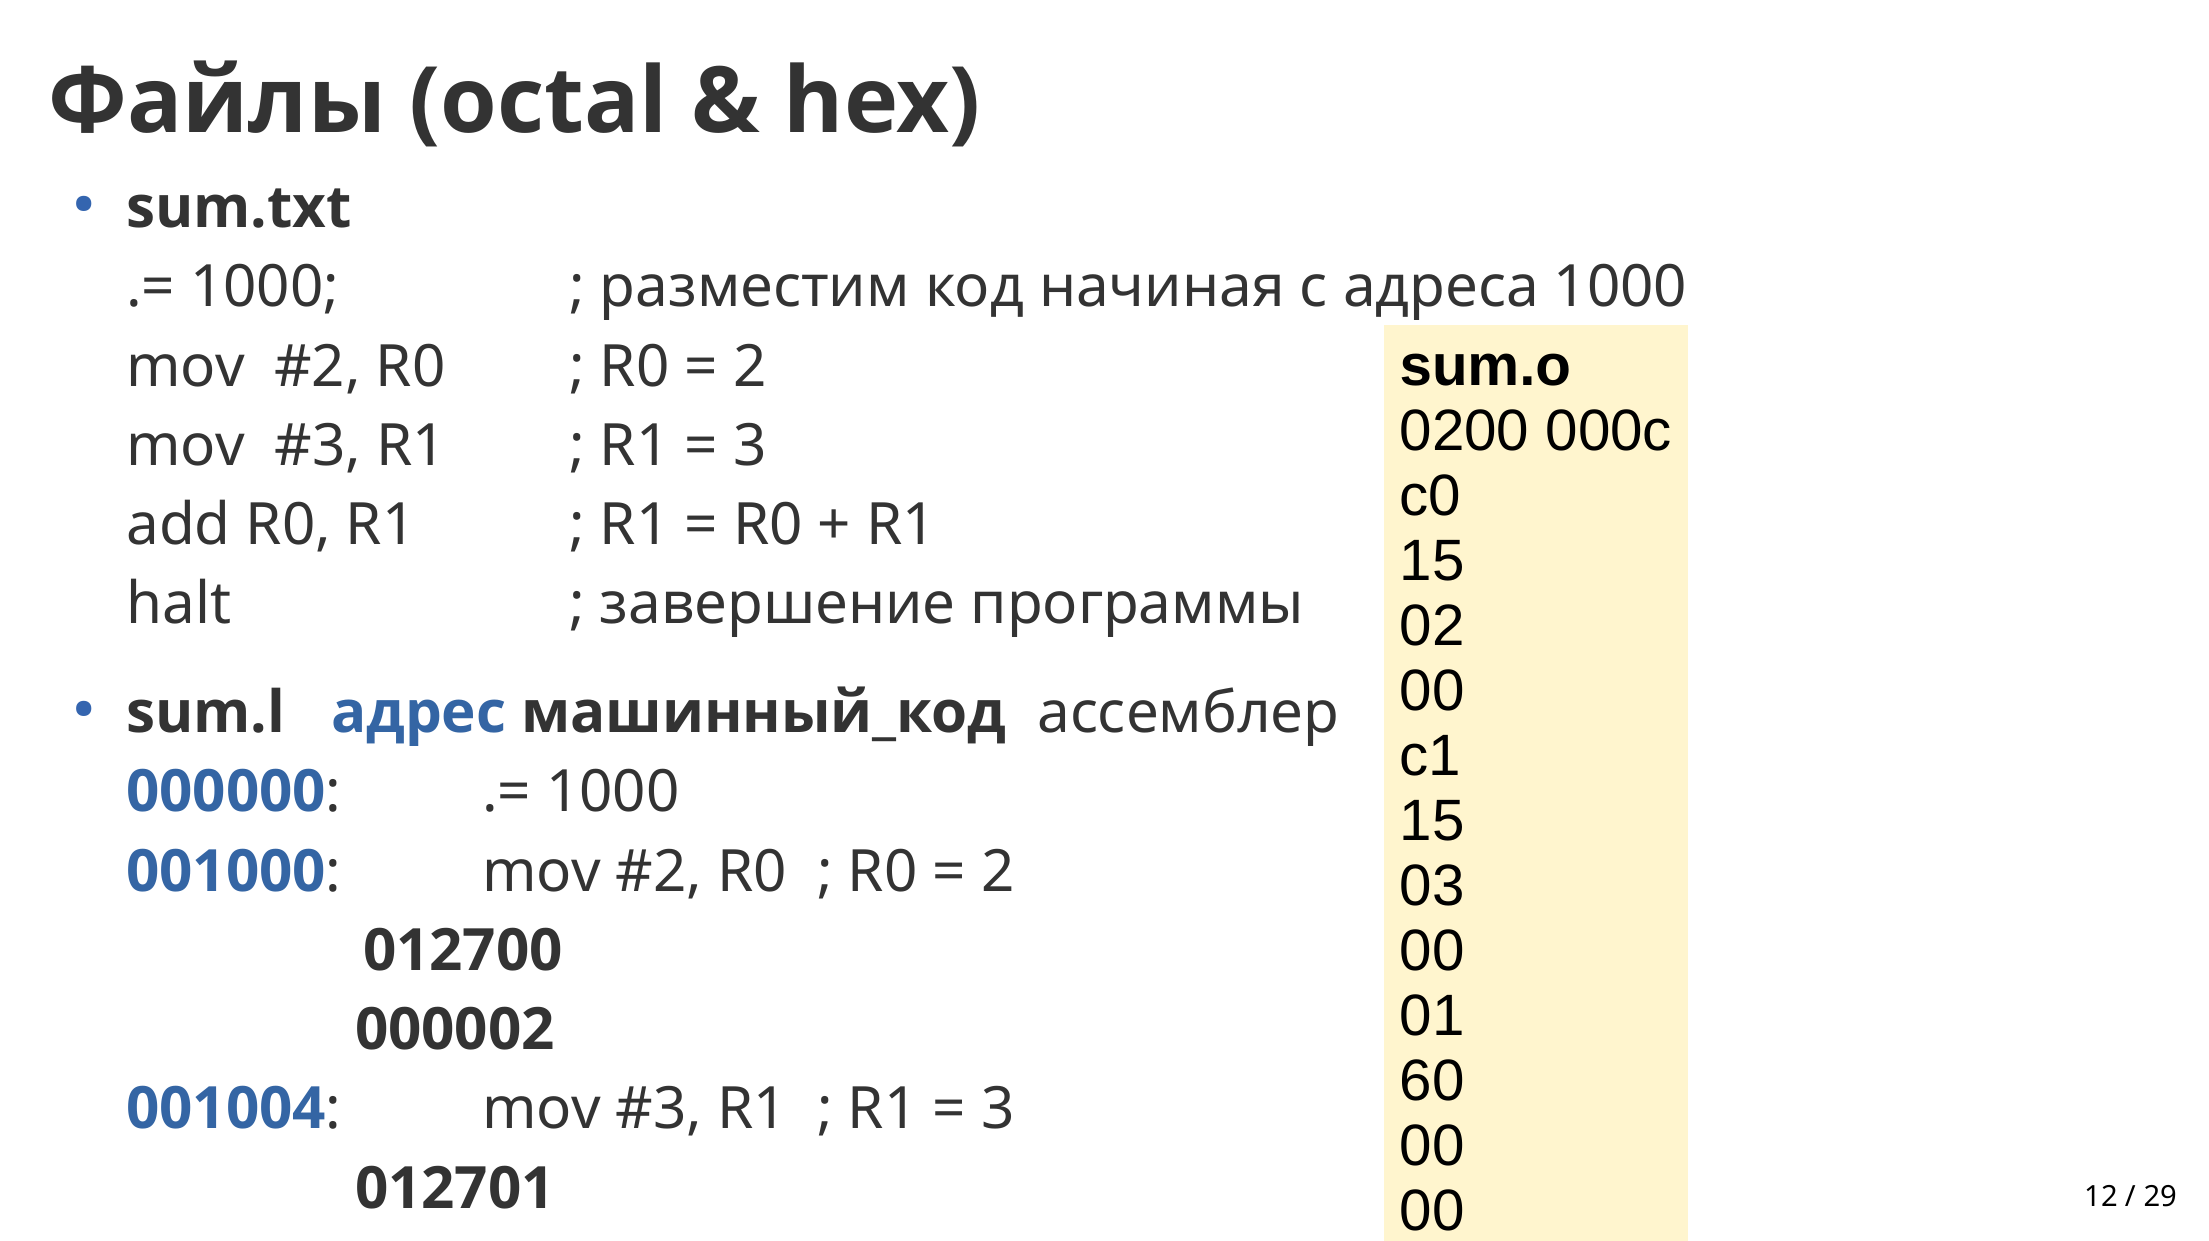

# Файлы (octal & hex)
sum.txt
.= 1000;				; разместим код начиная с адреса 1000
mov	#2, R0		; R0 = 2
mov #3, R1		; R1 = 3
add R0, R1			; R1 = R0 + R1
halt					; завершение программы
sum.l адрес машинный_код ассемблер
000000:		 .= 1000
001000:		 mov #2, R0 ; R0 = 2
			 012700
 000002
001004:		 mov #3, R1 ; R1 = 3
 012701
sum.o
0200 000c
c0
15
02
00
c1
15
03
00
01
60
00
00
12